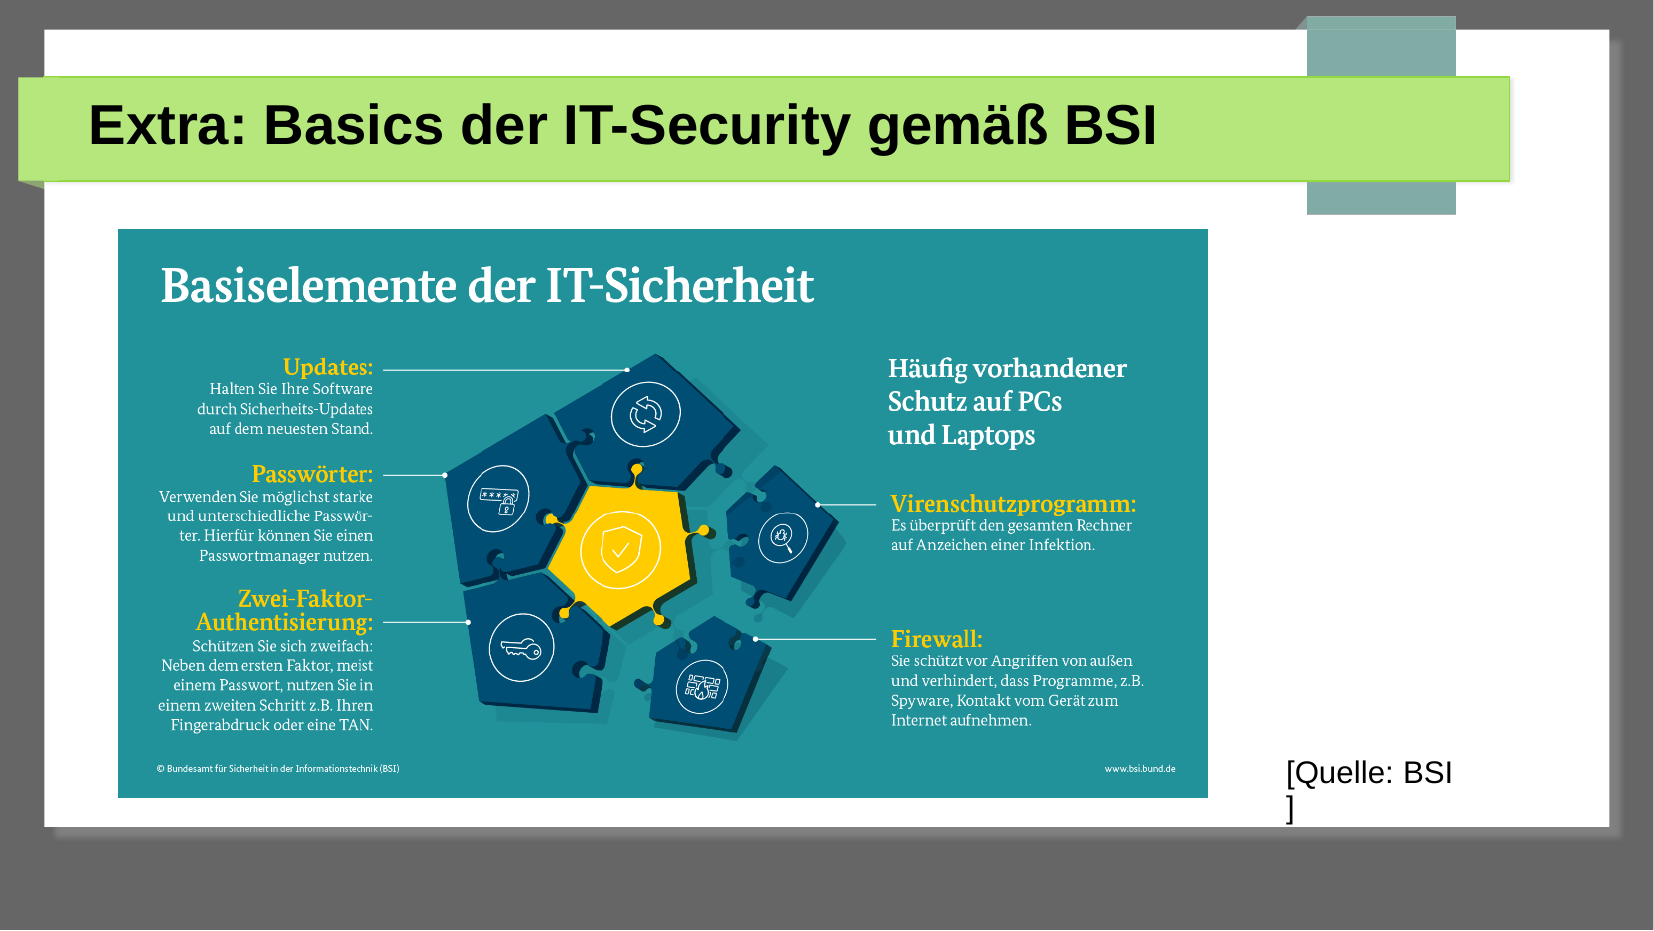

# Extra: Basics der IT-Security gemäß BSI
[Quelle: BSI]